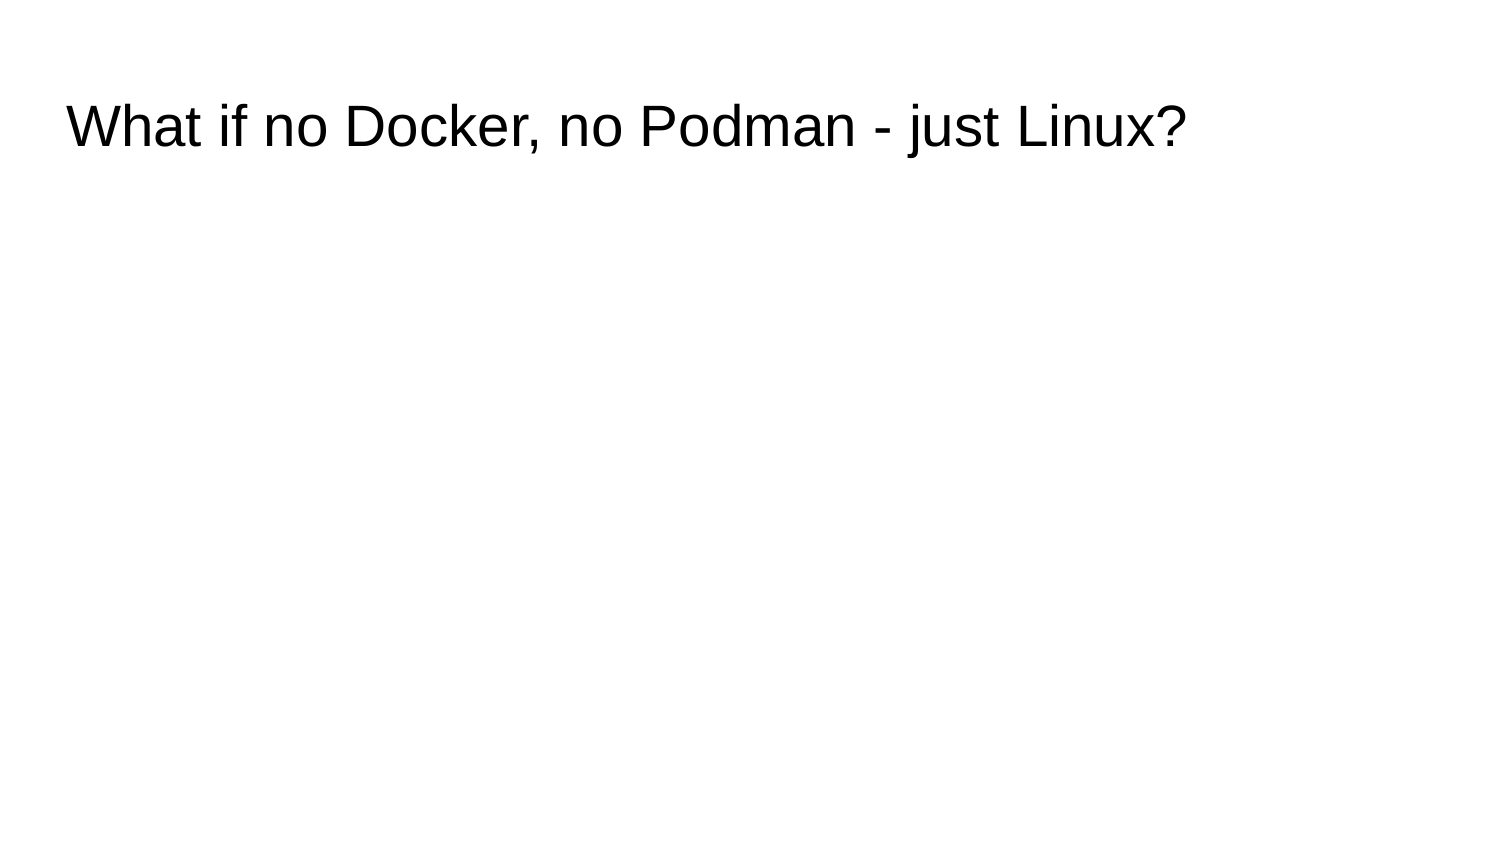

# What if no Docker, no Podman - just Linux?